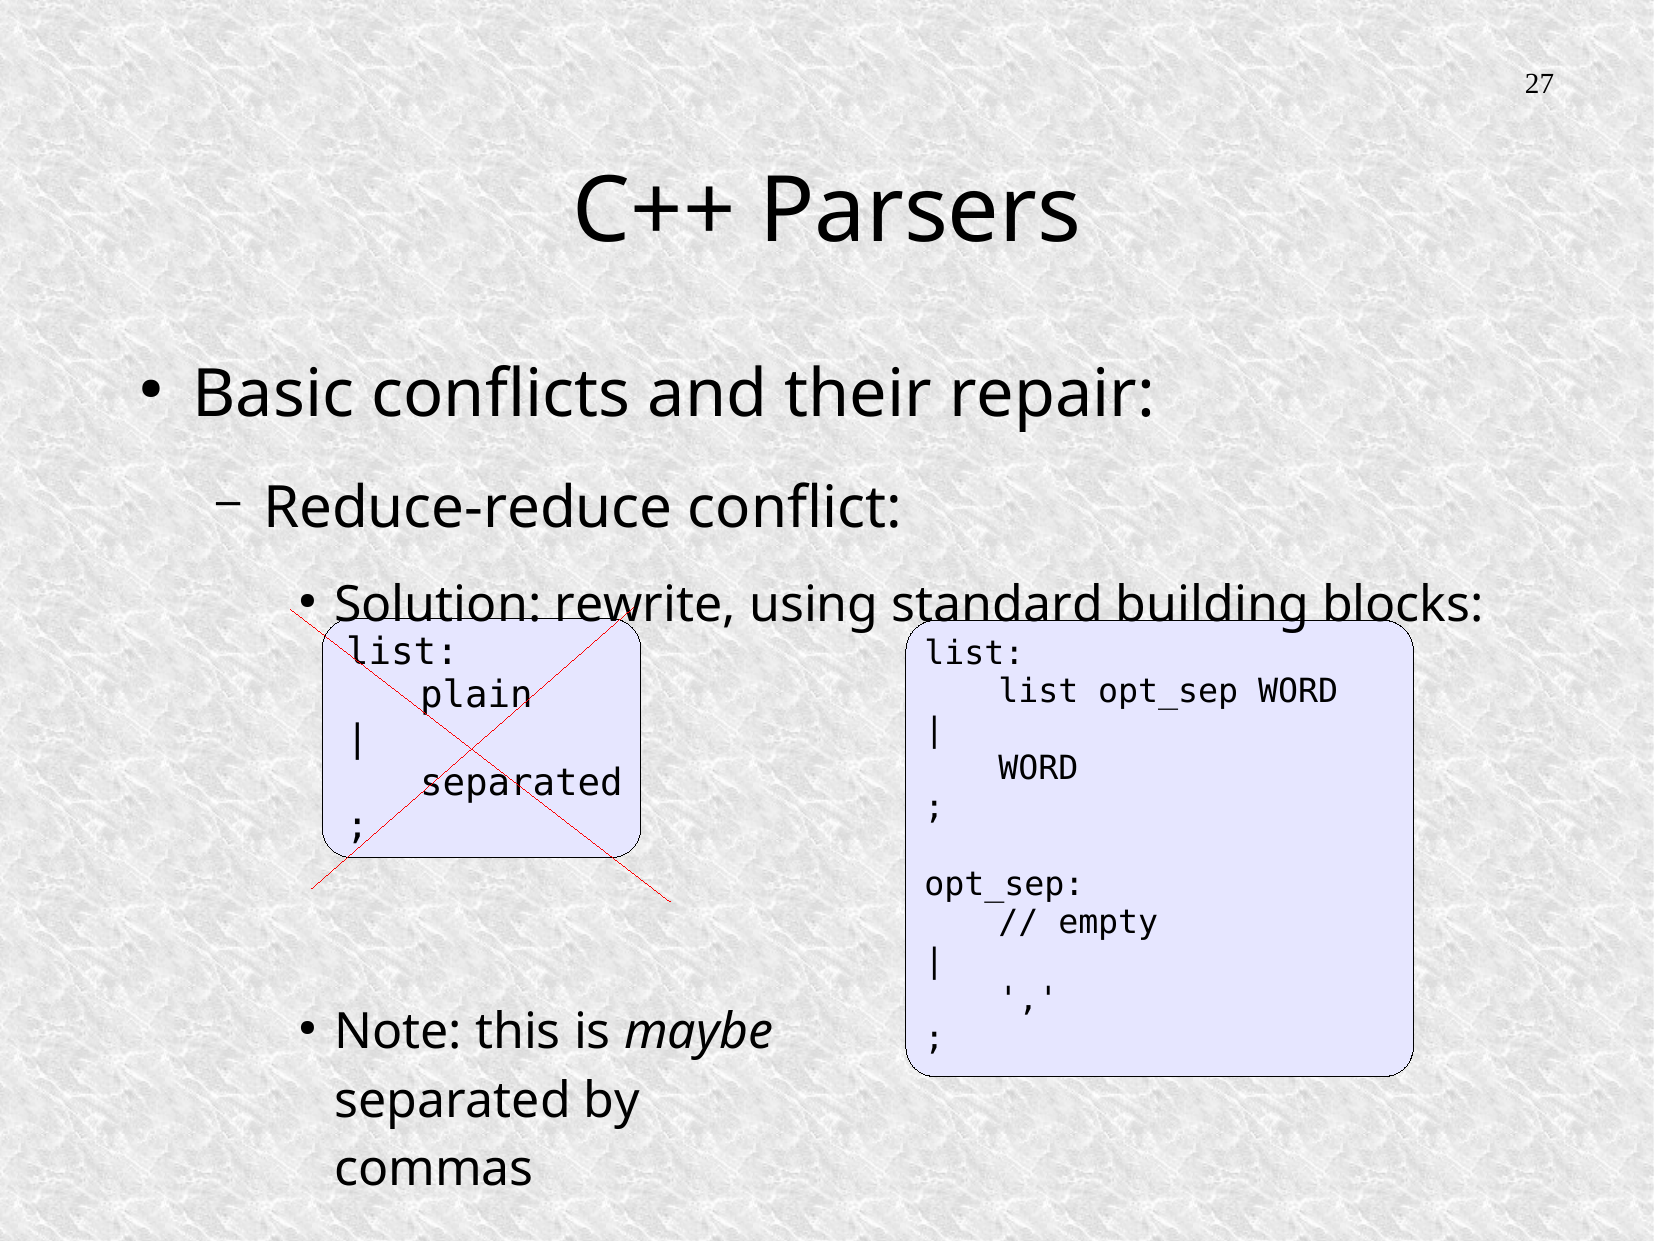

27
# C++ Parsers
Basic conflicts and their repair:
Reduce-reduce conflict:
Solution: rewrite, using standard building blocks:
Note: this is maybe
separated by
commas
list:
	plain
|
	separated
;
list:
	list opt_sep WORD
|
	WORD
;
opt_sep:
	// empty
|
	','
;